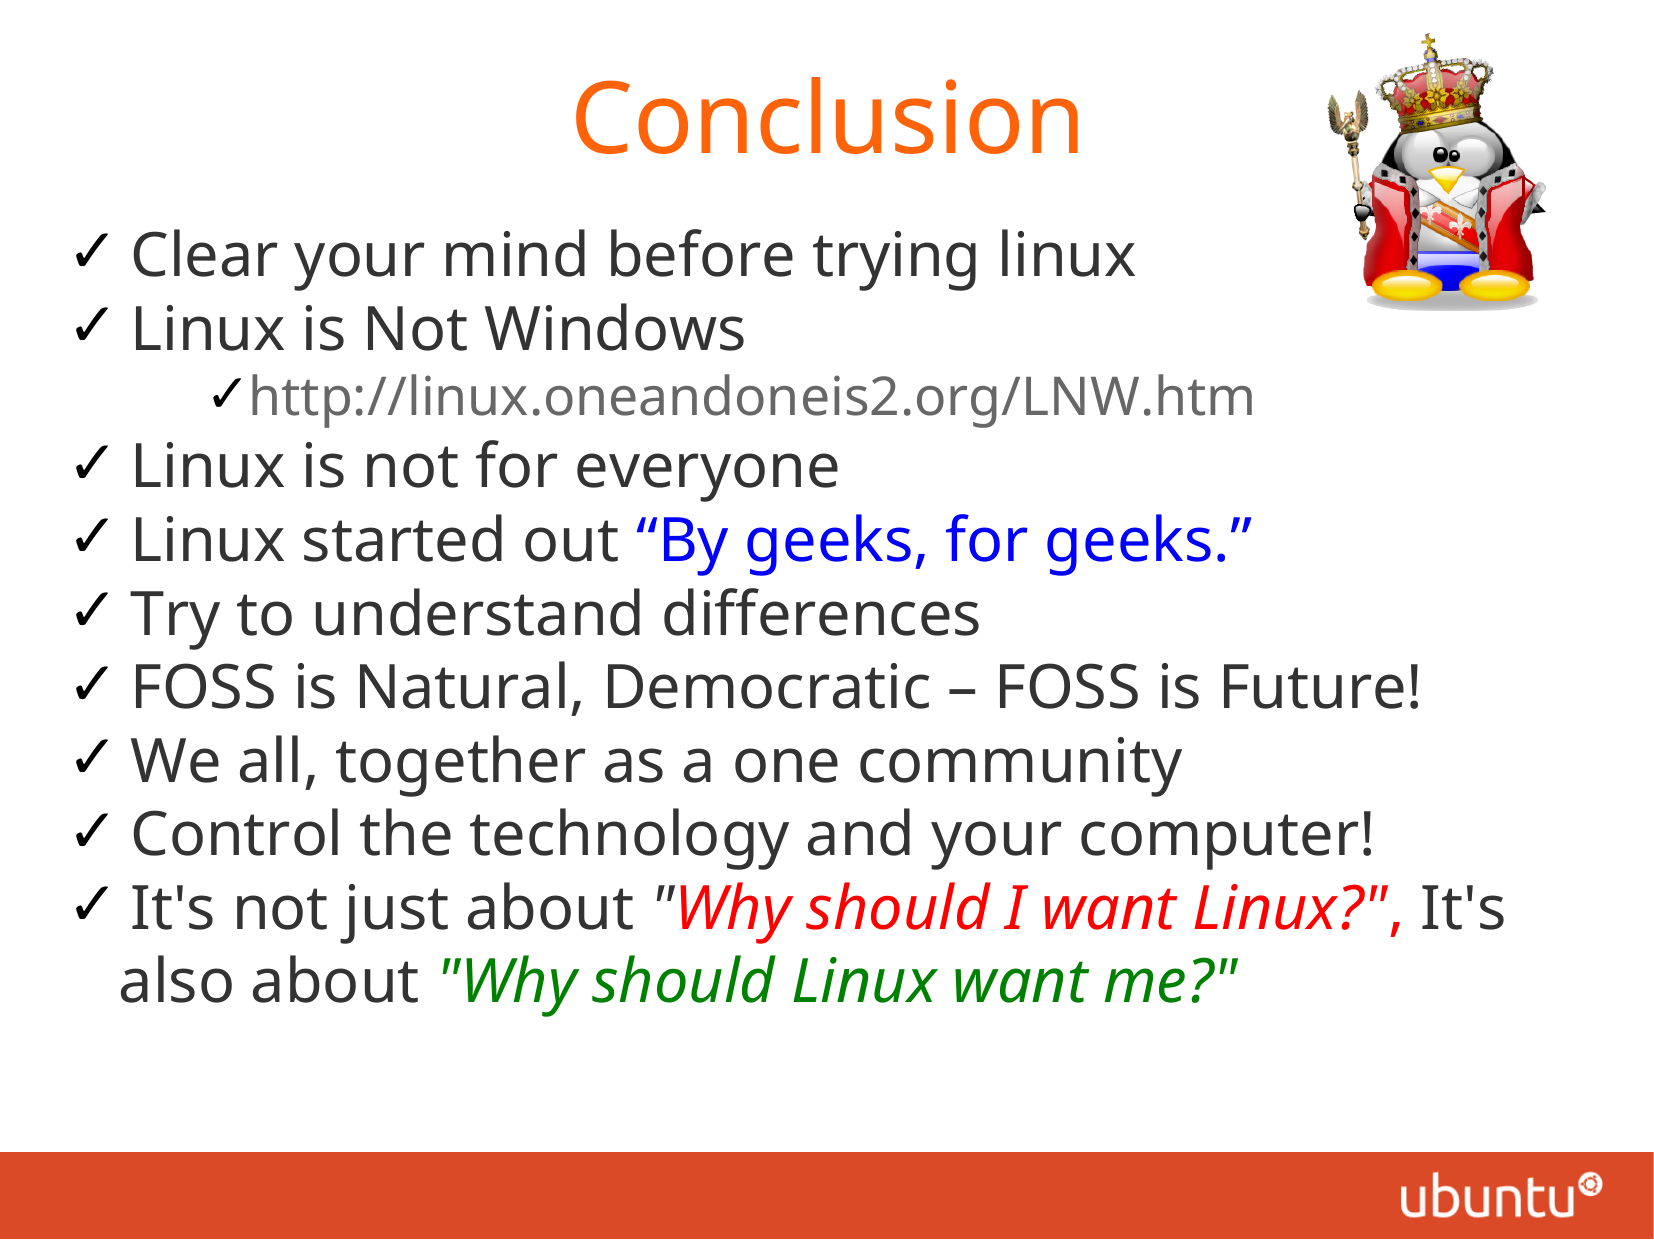

# Conclusion
 Clear your mind before trying linux
 Linux is Not Windows
http://linux.oneandoneis2.org/LNW.htm
 Linux is not for everyone
 Linux started out “By geeks, for geeks.”
 Try to understand differences
 FOSS is Natural, Democratic – FOSS is Future!
 We all, together as a one community
 Control the technology and your computer!
 It's not just about "Why should I want Linux?", It's also about "Why should Linux want me?"